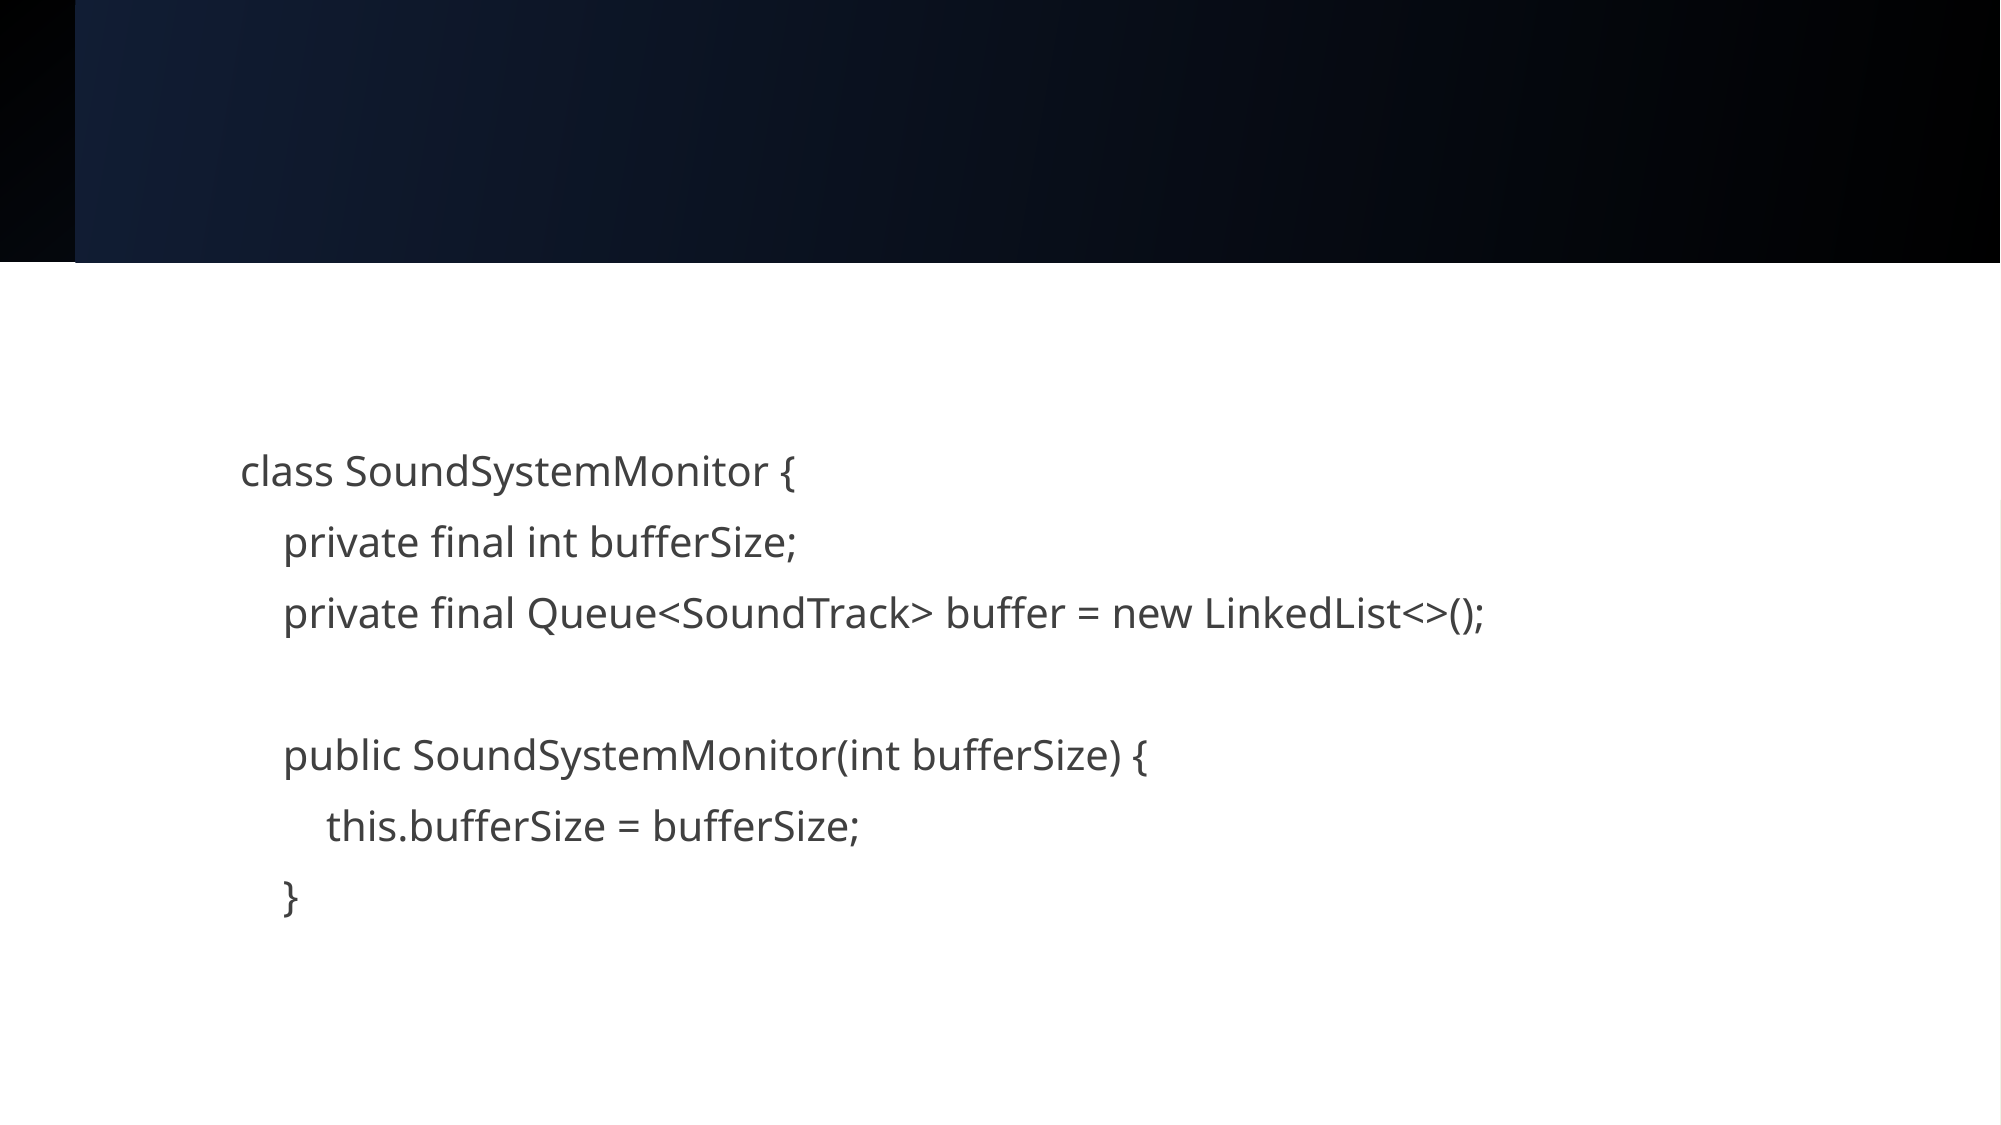

#
class SoundSystemMonitor {
 private final int bufferSize;
 private final Queue<SoundTrack> buffer = new LinkedList<>();
 public SoundSystemMonitor(int bufferSize) {
 this.bufferSize = bufferSize;
 }